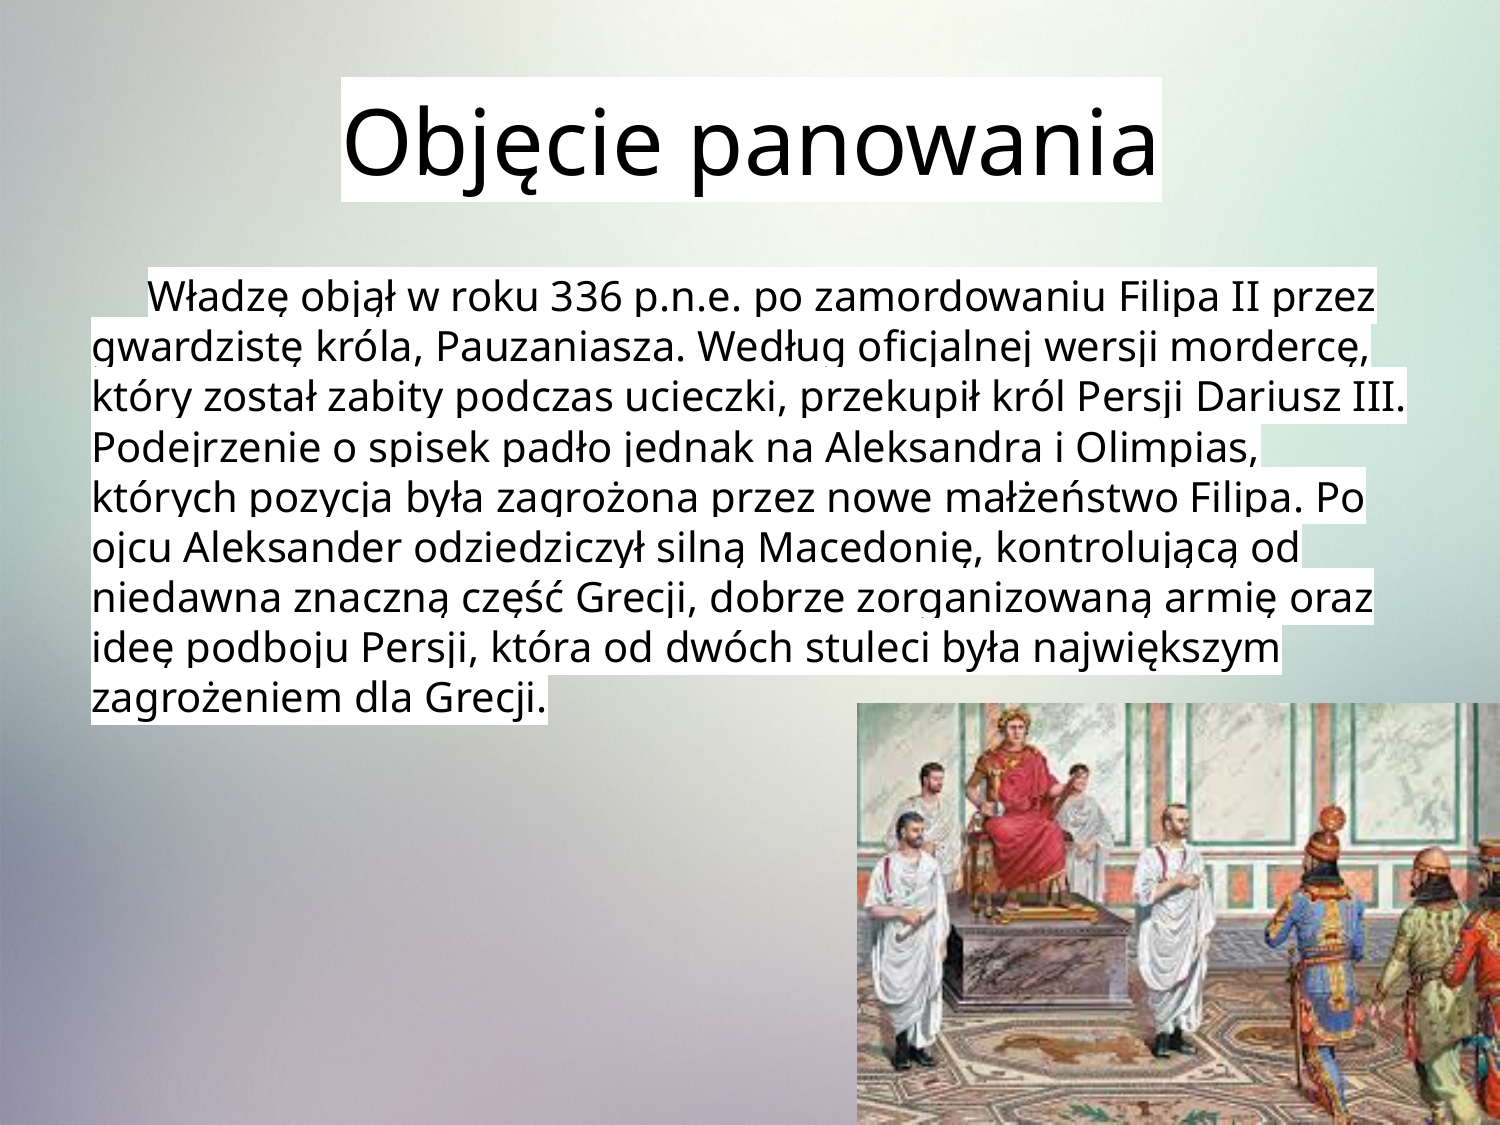

# Objęcie panowania
Władzę objął w roku 336 p.n.e. po zamordowaniu Filipa II przez gwardzistę króla, Pauzaniasza. Według oficjalnej wersji mordercę, który został zabity podczas ucieczki, przekupił król Persji Dariusz III. Podejrzenie o spisek padło jednak na Aleksandra i Olimpias, których pozycja była zagrożona przez nowe małżeństwo Filipa. Po ojcu Aleksander odziedziczył silną Macedonię, kontrolującą od niedawna znaczną część Grecji, dobrze zorganizowaną armię oraz ideę podboju Persji, która od dwóch stuleci była największym zagrożeniem dla Grecji.